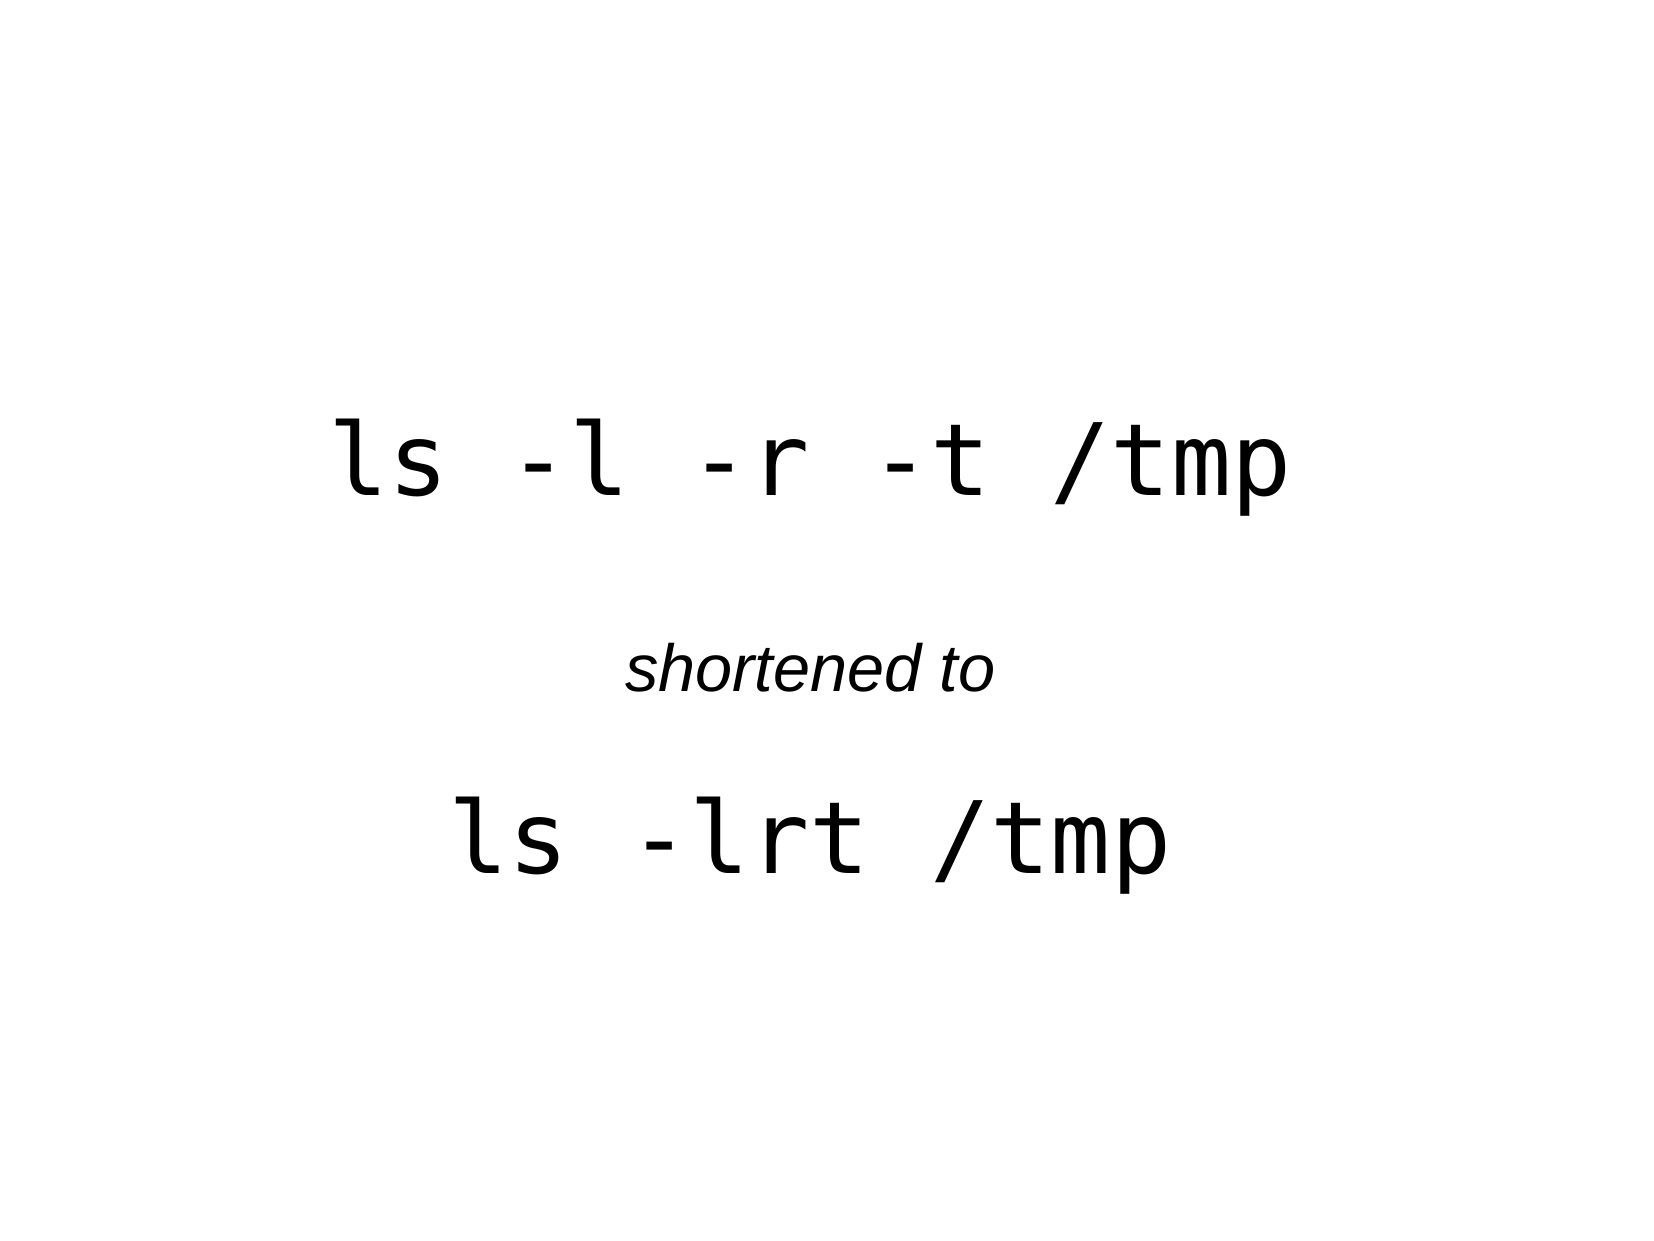

ls -l -r -t /tmp
shortened to
ls -lrt /tmp